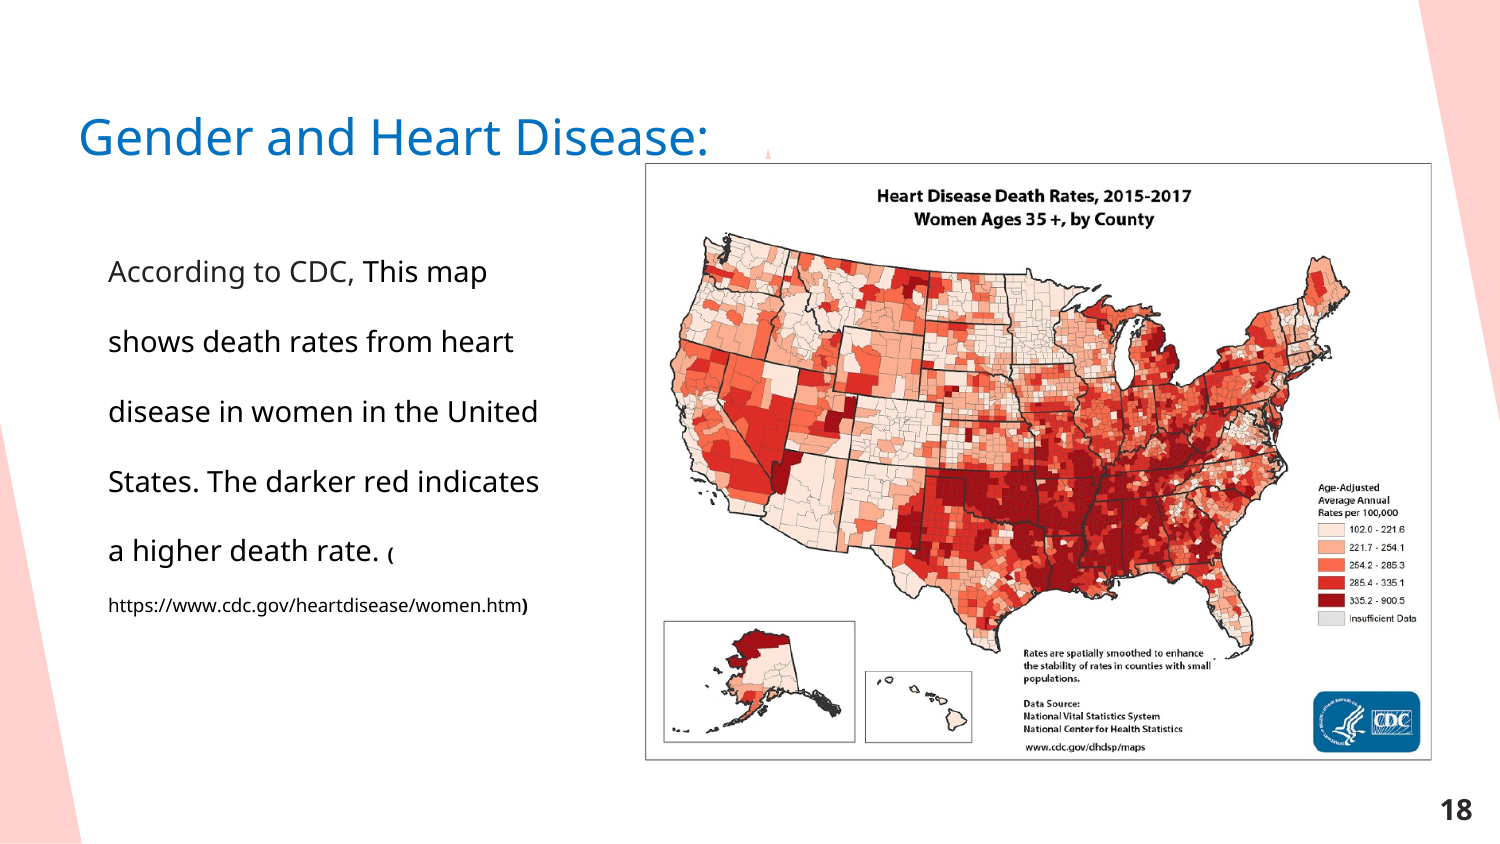

# Gender and Heart Disease:
According to CDC, This map shows death rates from heart disease in women in the United States. The darker red indicates a higher death rate. (https://www.cdc.gov/heartdisease/women.htm)
18